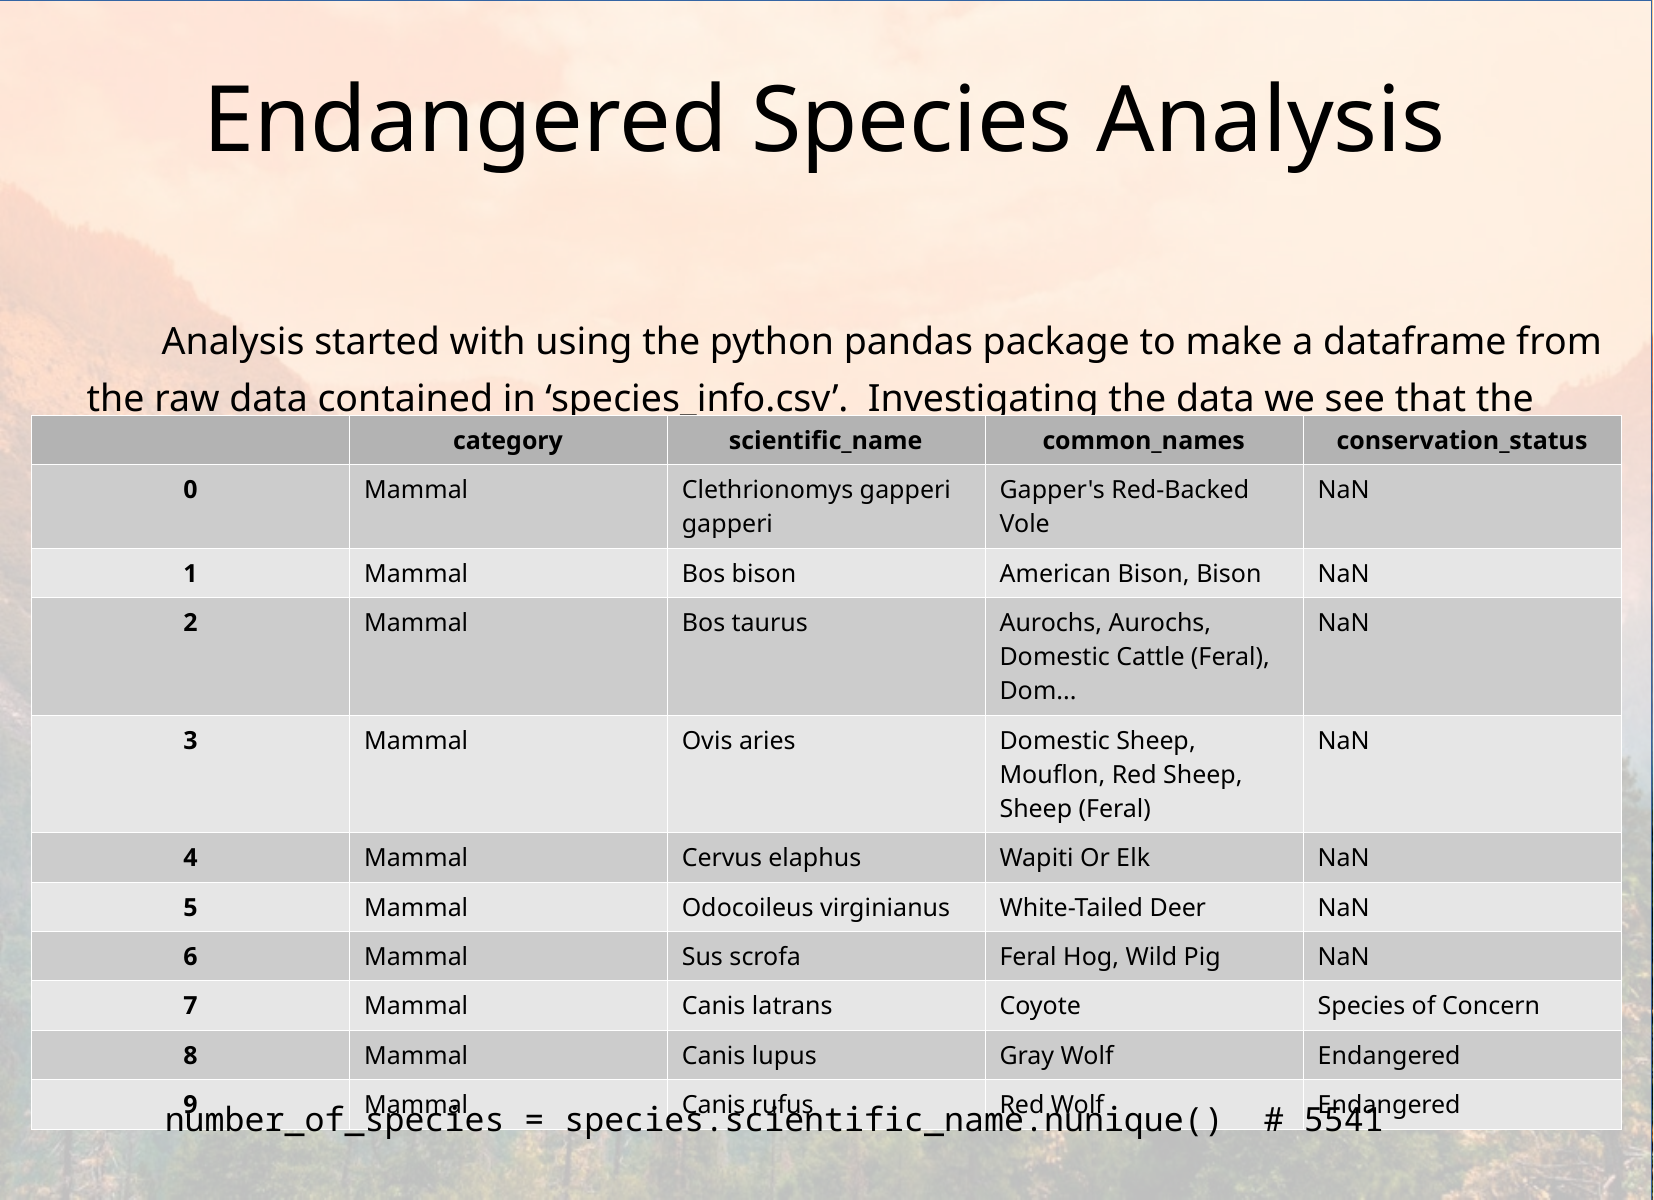

Endangered Species Analysis
	Analysis started with using the python pandas package to make a dataframe from
the raw data contained in ‘species_info.csv’. Investigating the data we see that the
table formed by ‘species_info.csv’ contains 4 columns and 5541 unique species.
| | category | scientific\_name | common\_names | conservation\_status |
| --- | --- | --- | --- | --- |
| 0 | Mammal | Clethrionomys gapperi gapperi | Gapper's Red-Backed Vole | NaN |
| 1 | Mammal | Bos bison | American Bison, Bison | NaN |
| 2 | Mammal | Bos taurus | Aurochs, Aurochs, Domestic Cattle (Feral), Dom... | NaN |
| 3 | Mammal | Ovis aries | Domestic Sheep, Mouflon, Red Sheep, Sheep (Feral) | NaN |
| 4 | Mammal | Cervus elaphus | Wapiti Or Elk | NaN |
| 5 | Mammal | Odocoileus virginianus | White-Tailed Deer | NaN |
| 6 | Mammal | Sus scrofa | Feral Hog, Wild Pig | NaN |
| 7 | Mammal | Canis latrans | Coyote | Species of Concern |
| 8 | Mammal | Canis lupus | Gray Wolf | Endangered |
| 9 | Mammal | Canis rufus | Red Wolf | Endangered |
number_of_species = species.scientific_name.nunique() # 5541